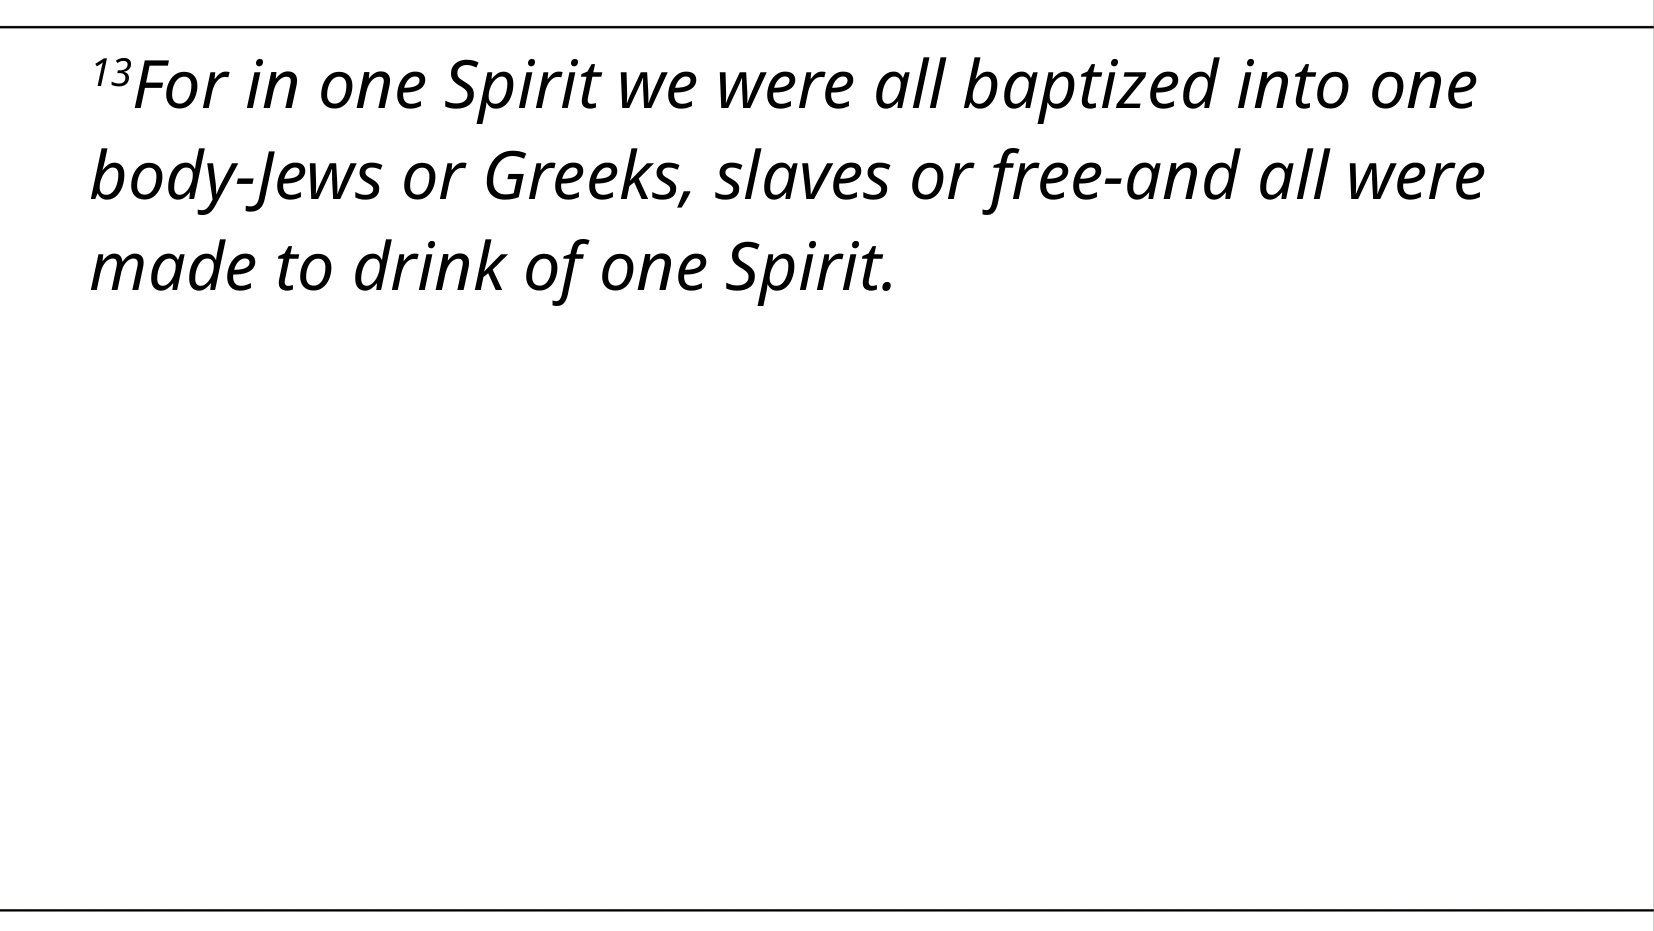

13For in one Spirit we were all baptized into one body-Jews or Greeks, slaves or free-and all were made to drink of one Spirit.